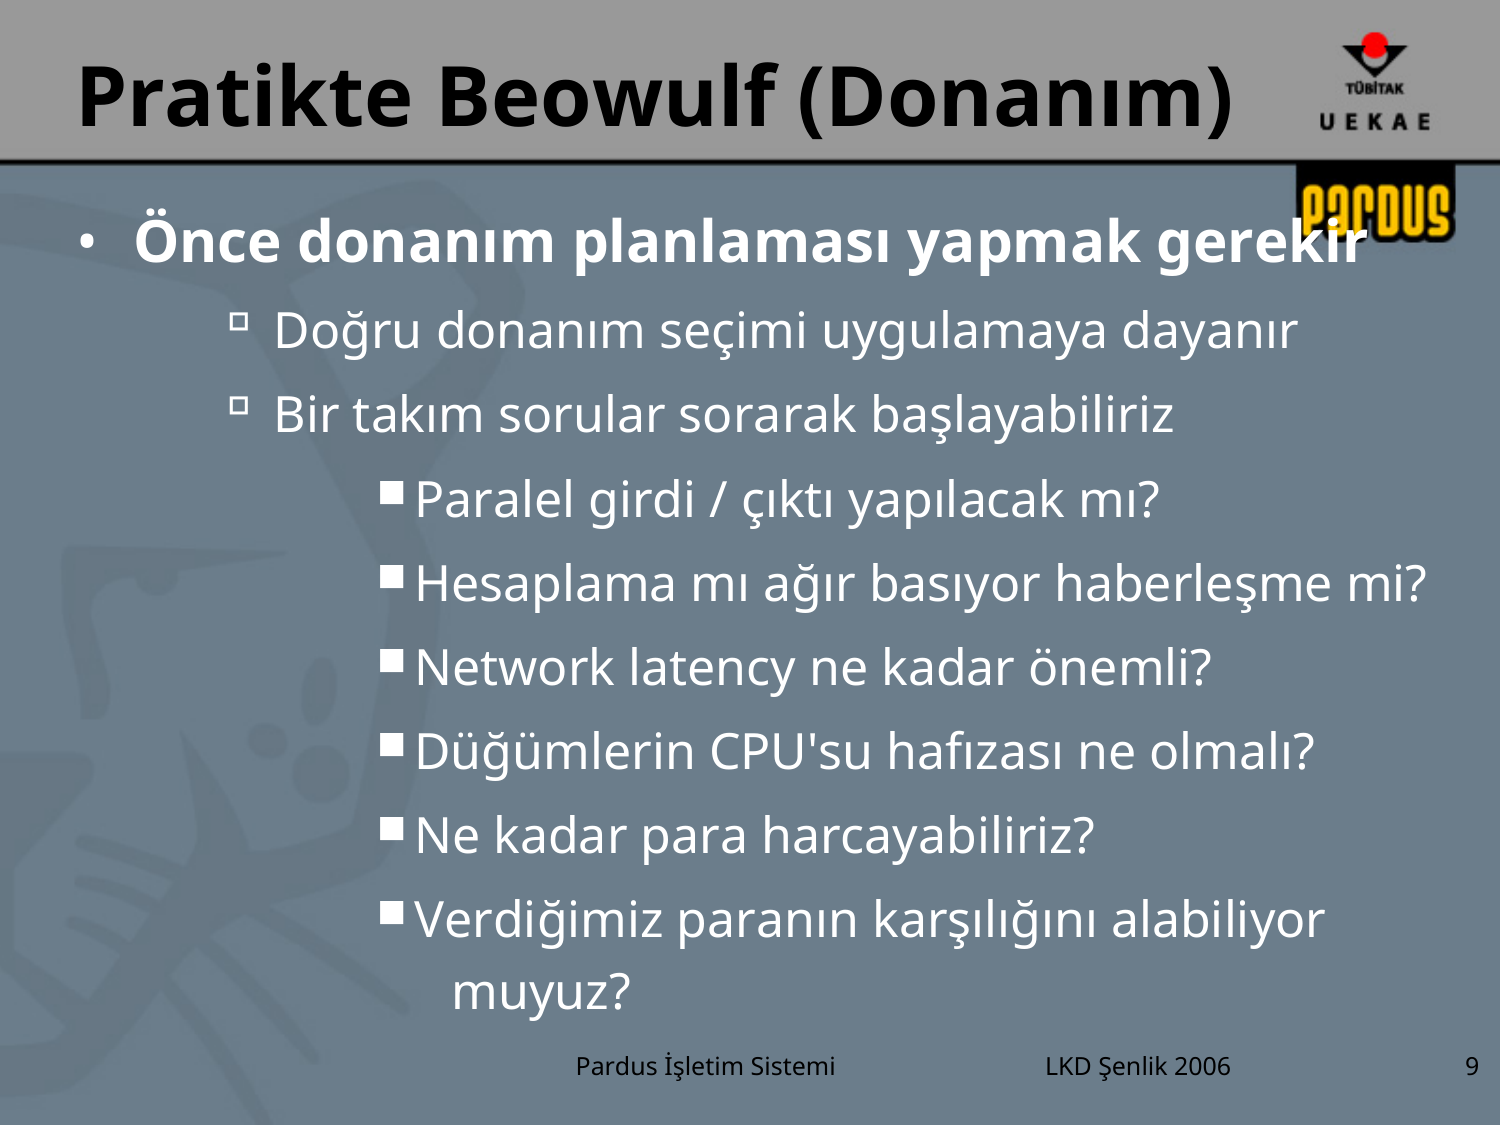

# Pratikte Beowulf (Donanım)
Önce donanım planlaması yapmak gerekir
Doğru donanım seçimi uygulamaya dayanır
Bir takım sorular sorarak başlayabiliriz
Paralel girdi / çıktı yapılacak mı?
Hesaplama mı ağır basıyor haberleşme mi?
Network latency ne kadar önemli?
Düğümlerin CPU'su hafızası ne olmalı?
Ne kadar para harcayabiliriz?
Verdiğimiz paranın karşılığını alabiliyor muyuz?